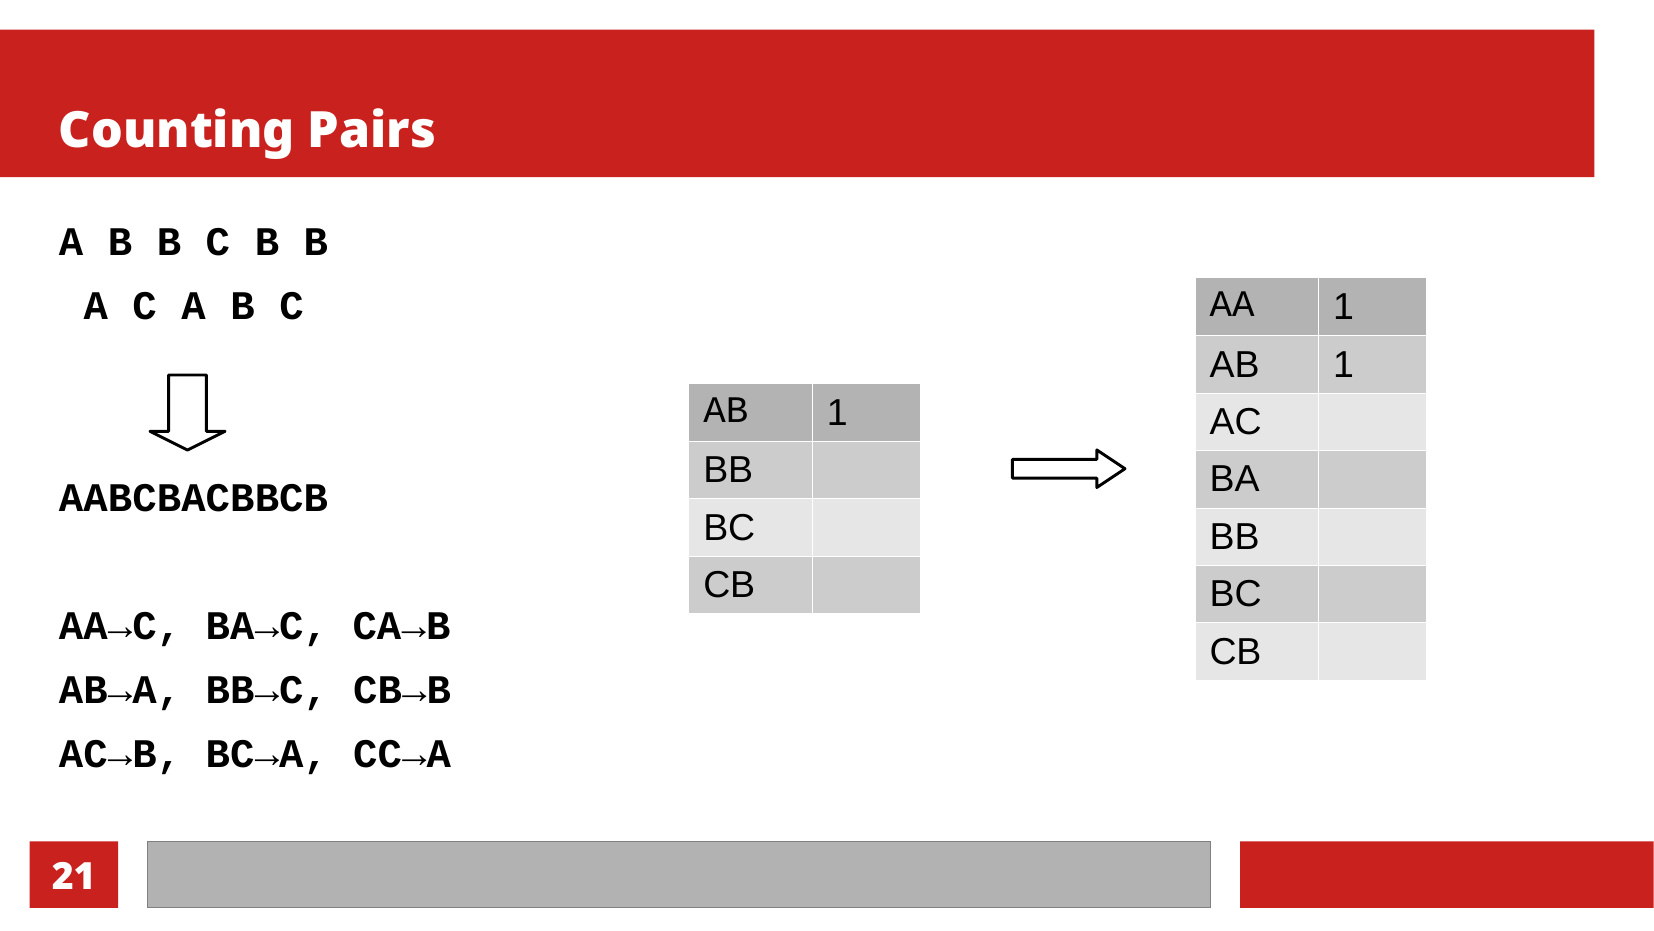

# Counting Pairs
A B B C B B
 A C A B C
AABCBACBBCB
AA→C, BA→C, CA→B
AB→A, BB→C, CB→B
AC→B, BC→A, CC→A
| AA | 1 |
| --- | --- |
| AB | 1 |
| AC | |
| BA | |
| BB | |
| BC | |
| CB | |
| AB | 1 |
| --- | --- |
| BB | |
| BC | |
| CB | |
21